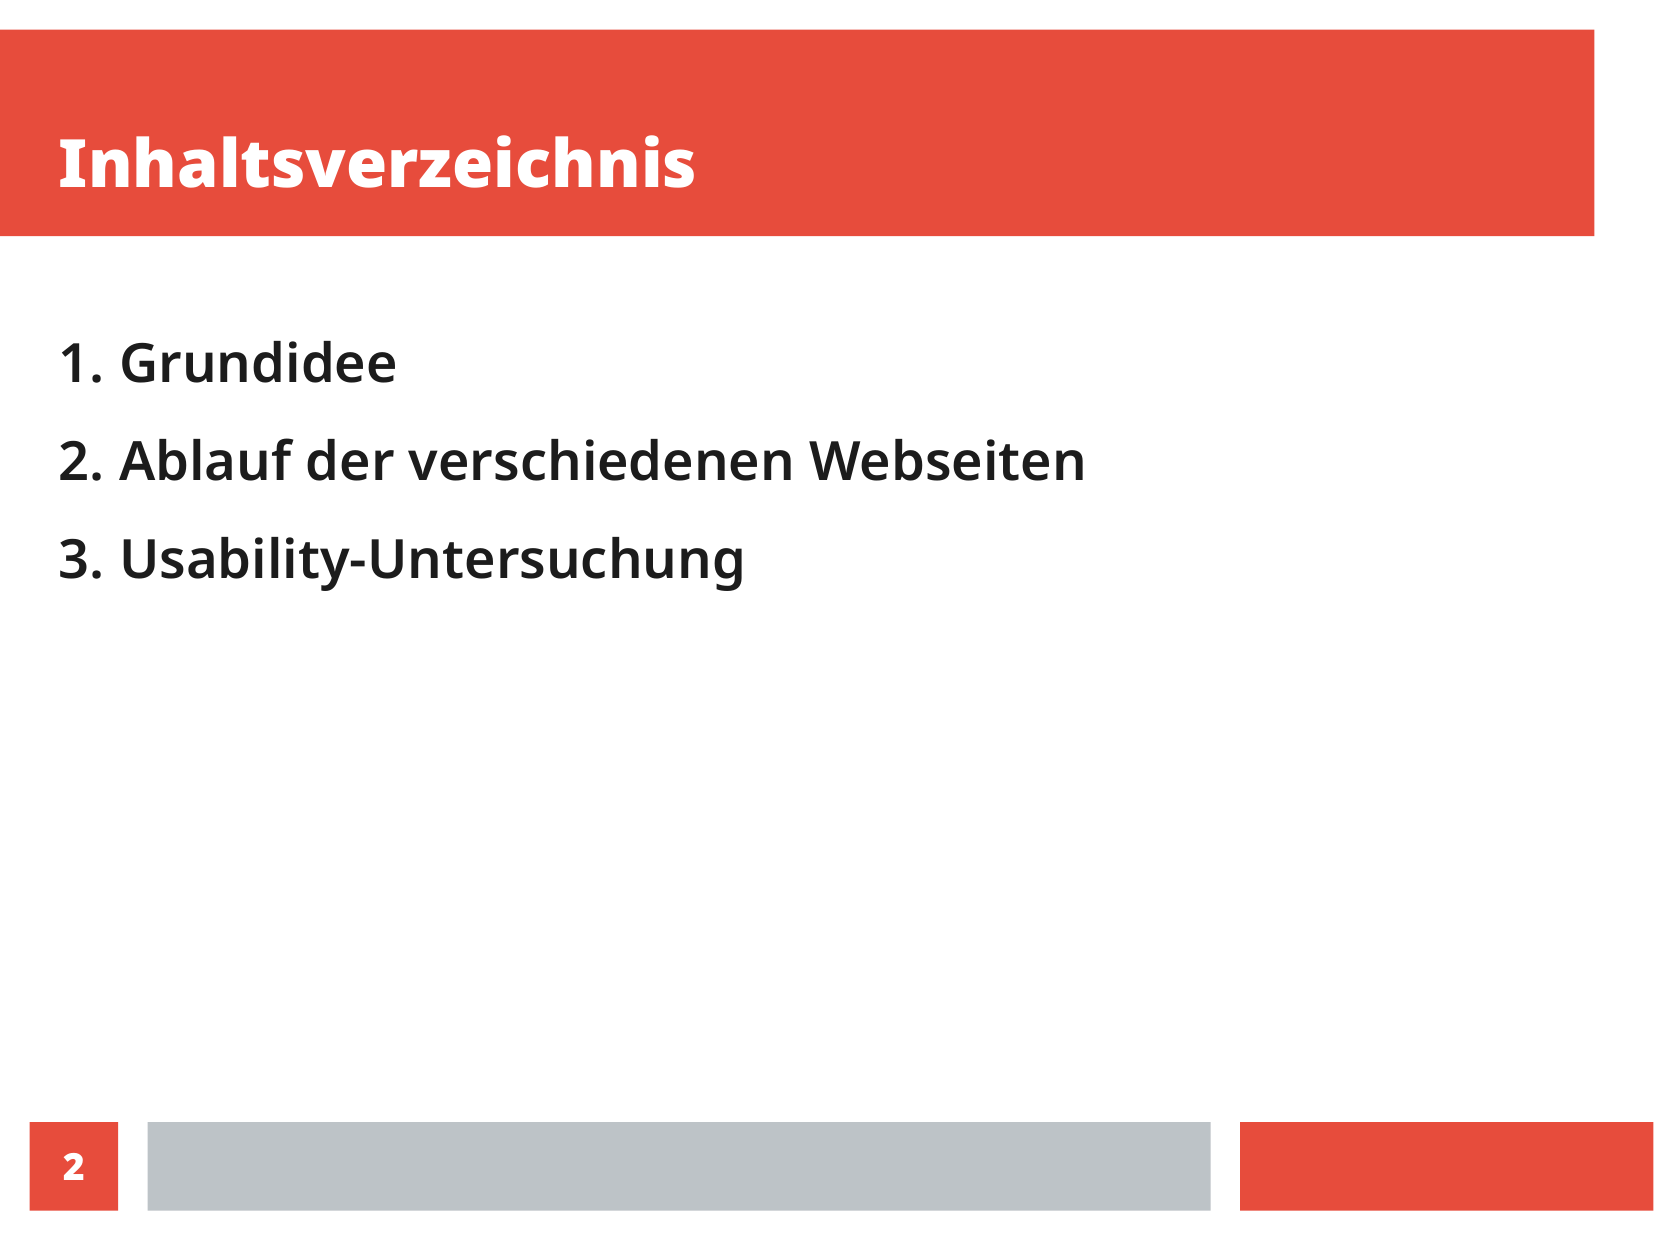

# Inhaltsverzeichnis
1. Grundidee
2. Ablauf der verschiedenen Webseiten
3. Usability-Untersuchung
2